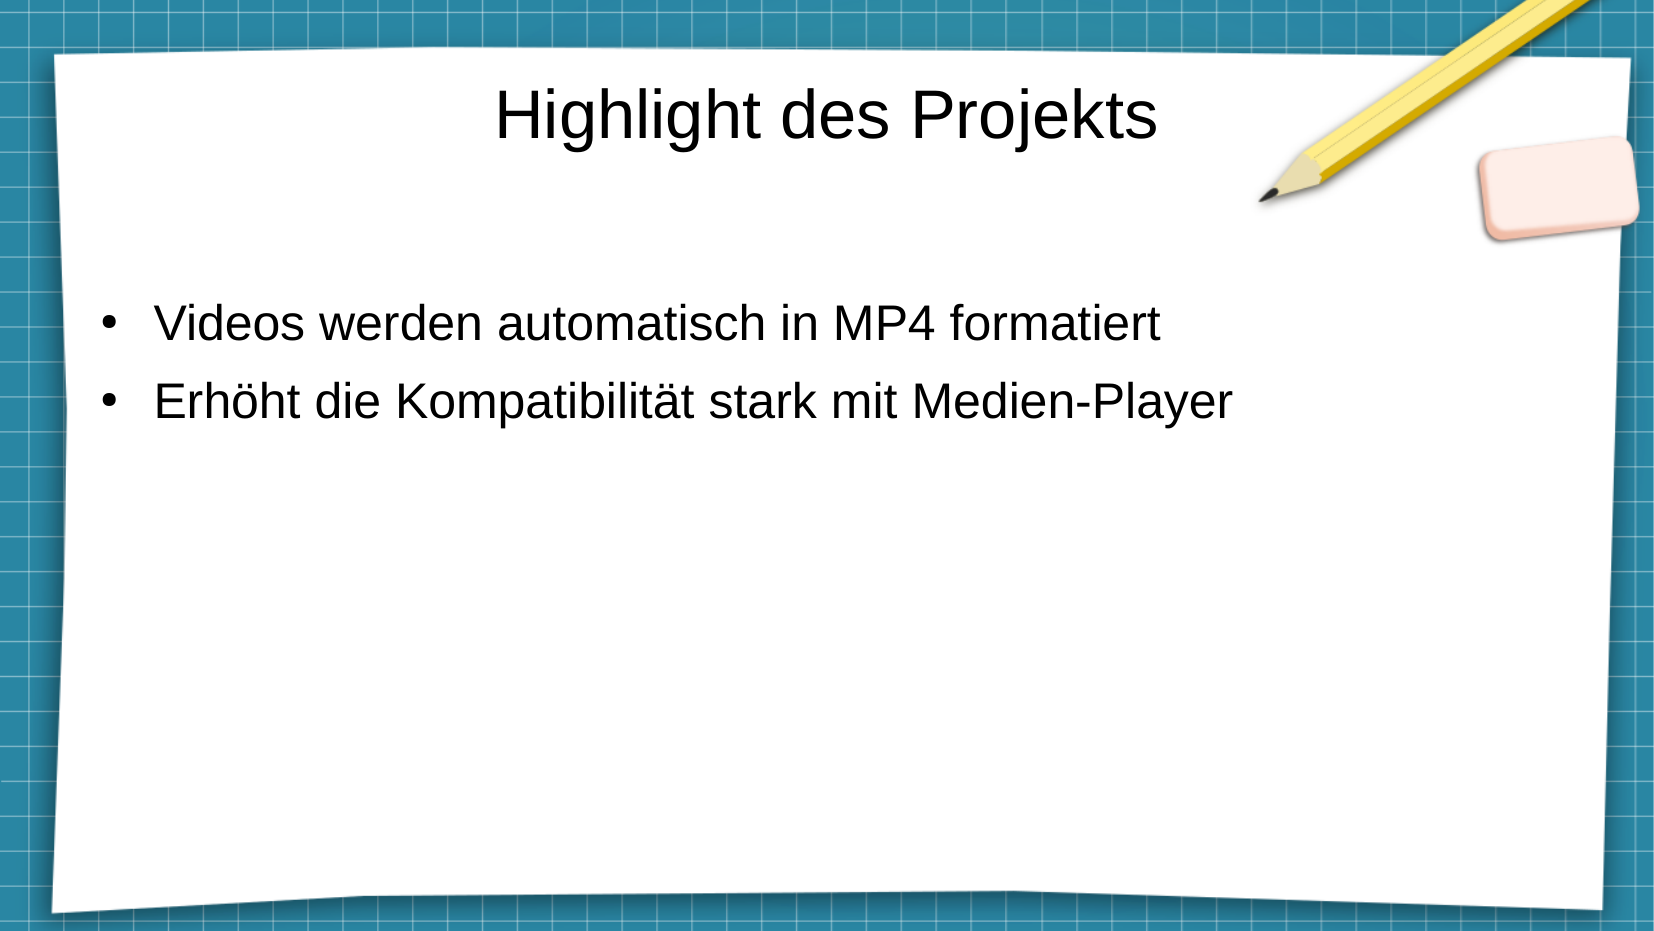

# Highlight des Projekts
Videos werden automatisch in MP4 formatiert
Erhöht die Kompatibilität stark mit Medien-Player